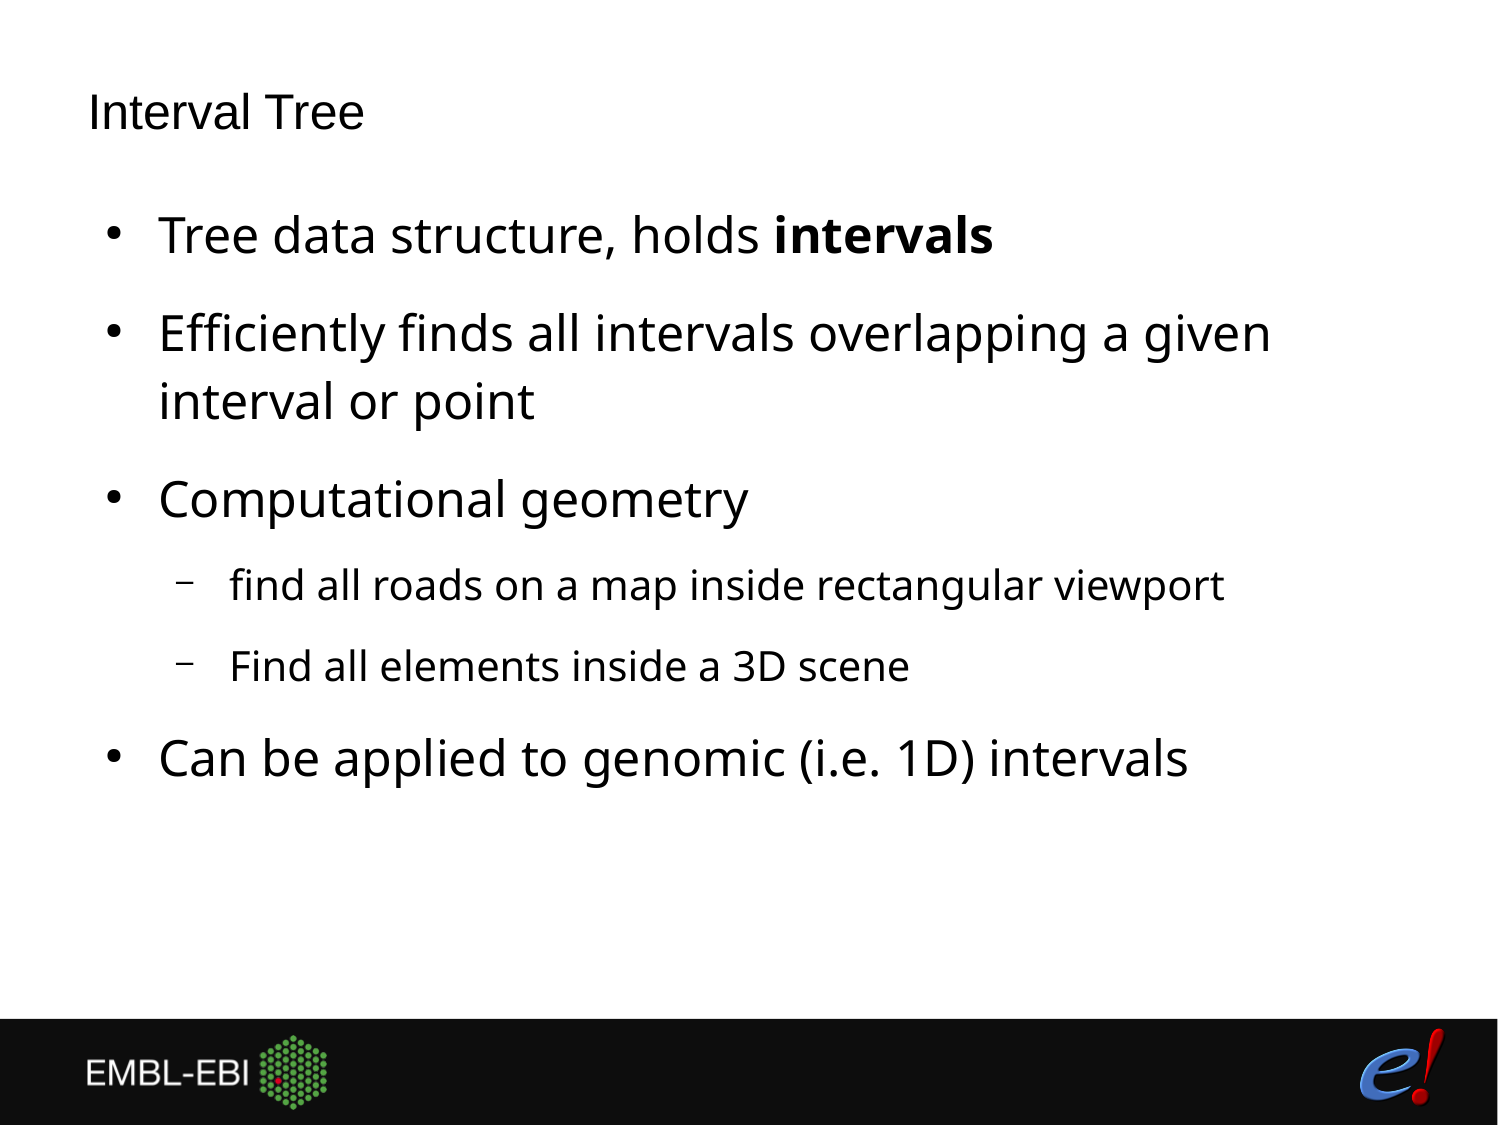

# Interval Tree
Tree data structure, holds intervals
Efficiently finds all intervals overlapping a given interval or point
Computational geometry
find all roads on a map inside rectangular viewport
Find all elements inside a 3D scene
Can be applied to genomic (i.e. 1D) intervals